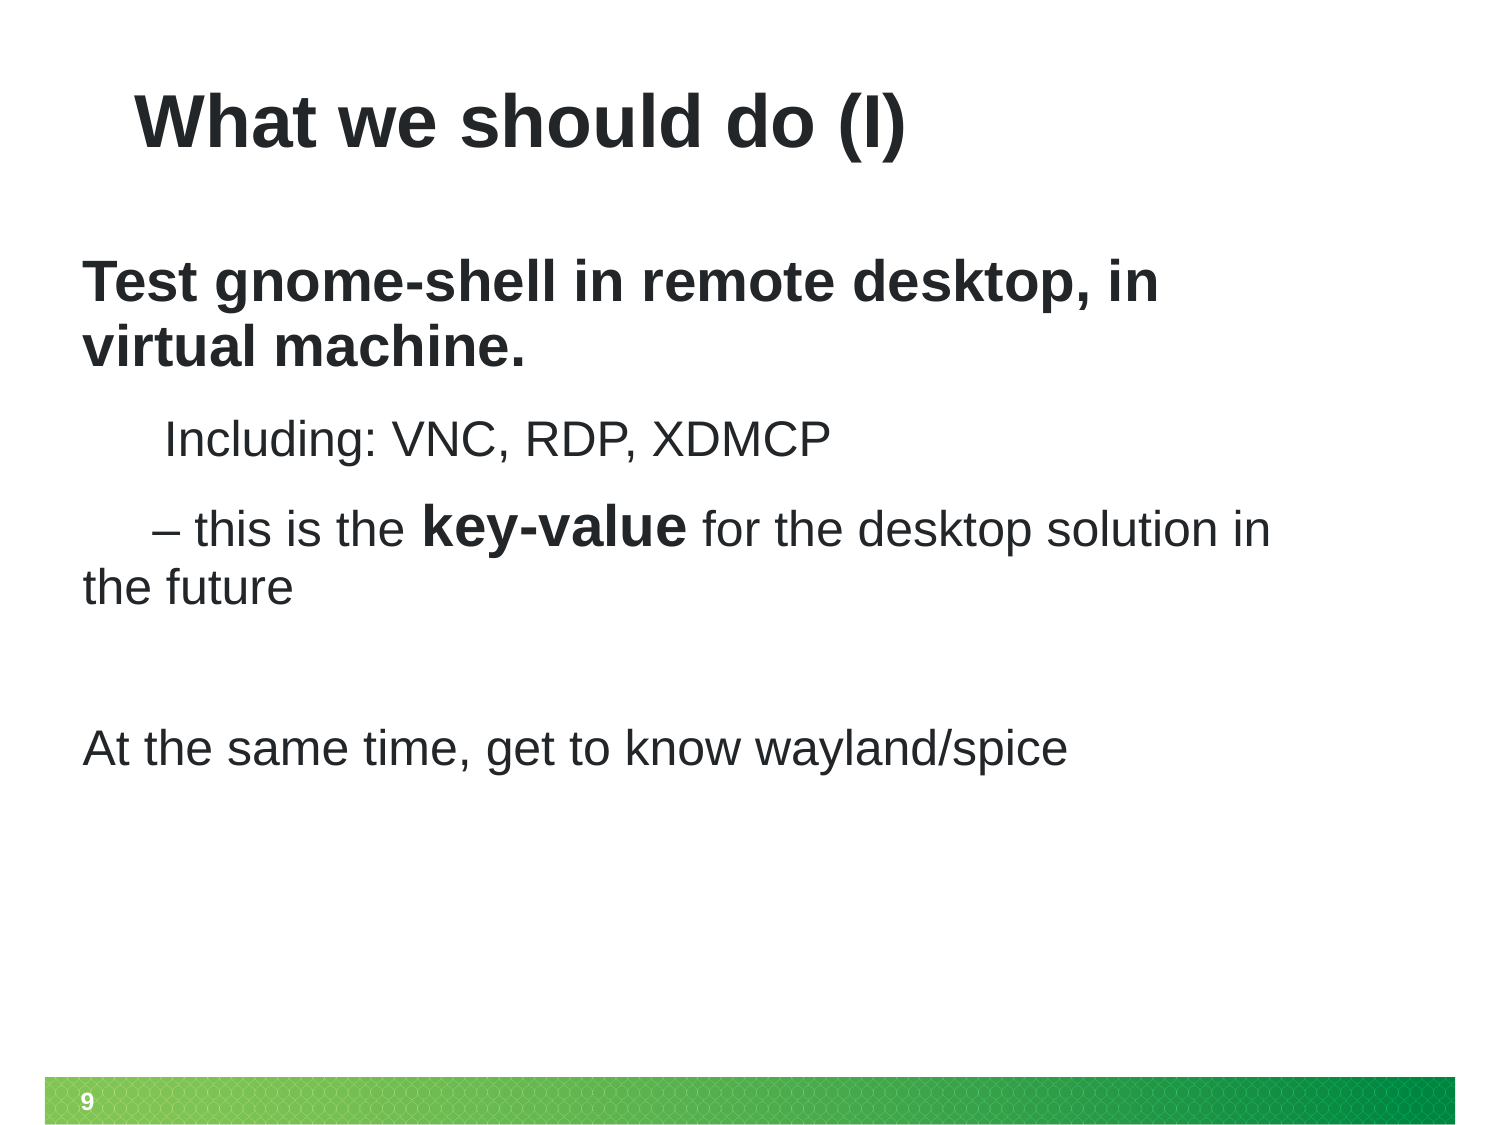

# What we should do (I)
Test gnome-shell in remote desktop, in virtual machine.
 Including: VNC, RDP, XDMCP
 – this is the key-value for the desktop solution in the future
At the same time, get to know wayland/spice